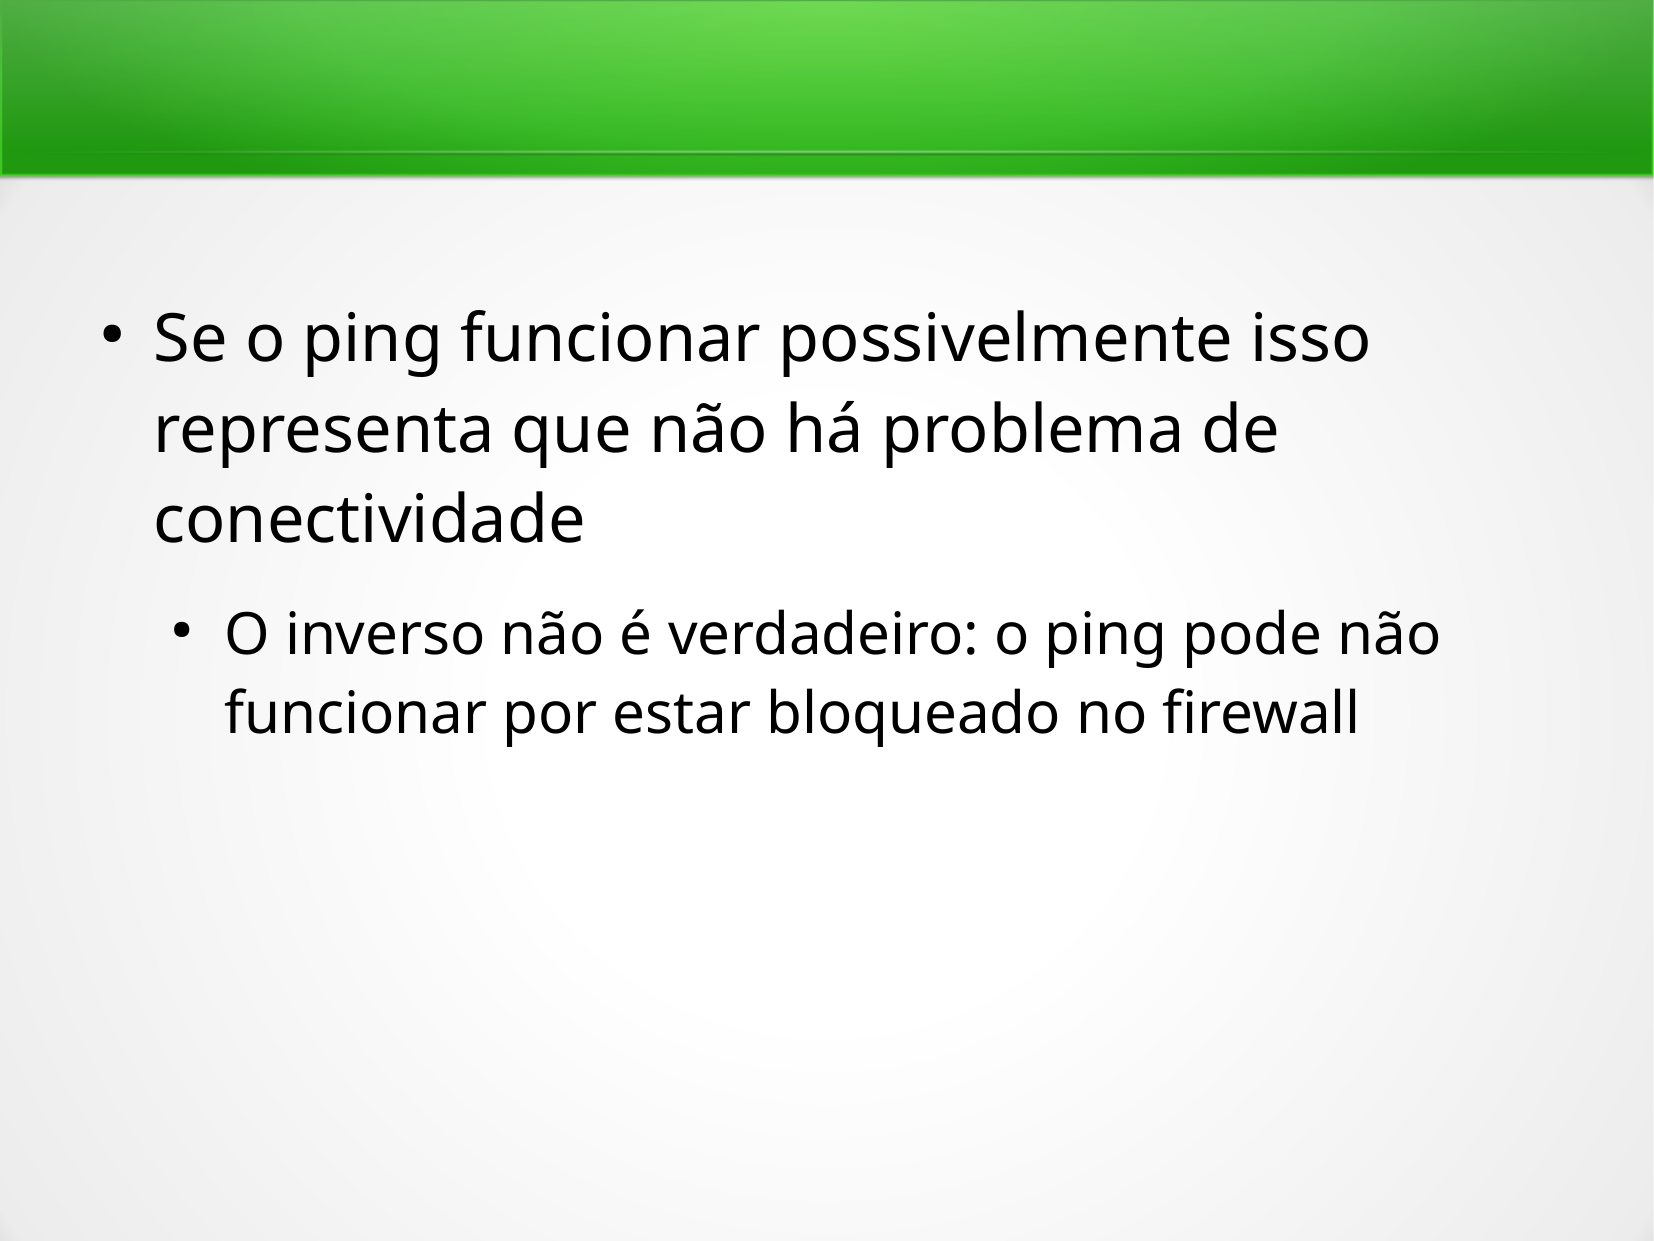

#
Se o ping funcionar possivelmente isso representa que não há problema de conectividade
O inverso não é verdadeiro: o ping pode não funcionar por estar bloqueado no firewall